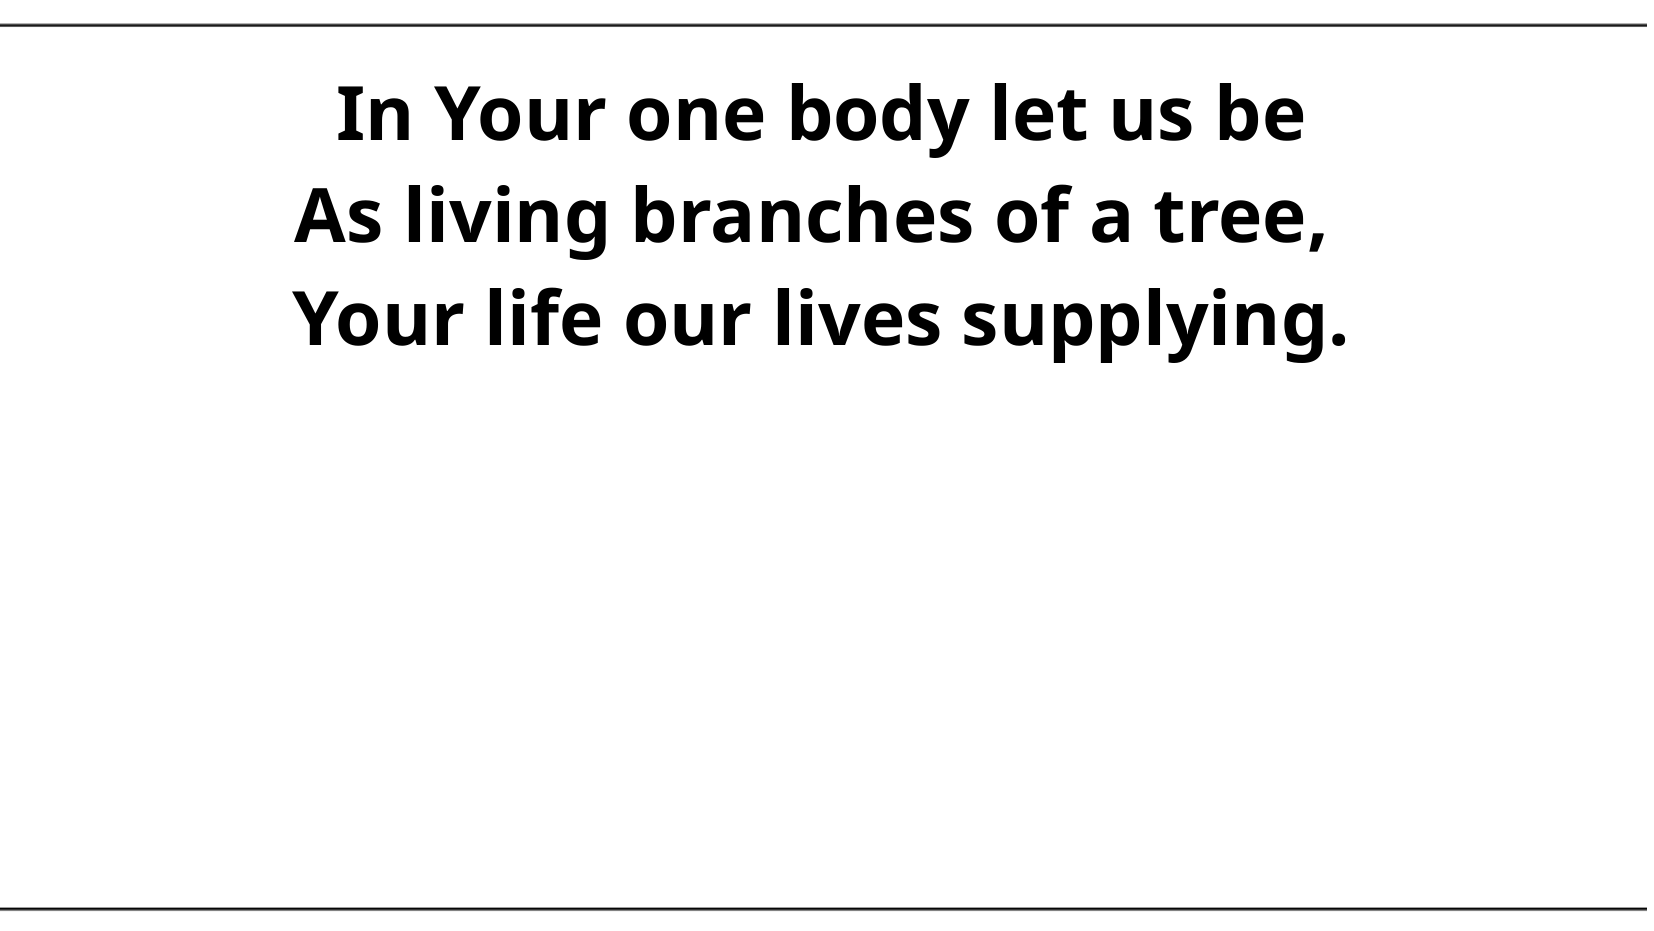

In Your one body let us be
As living branches of a tree,
Your life our lives supplying.